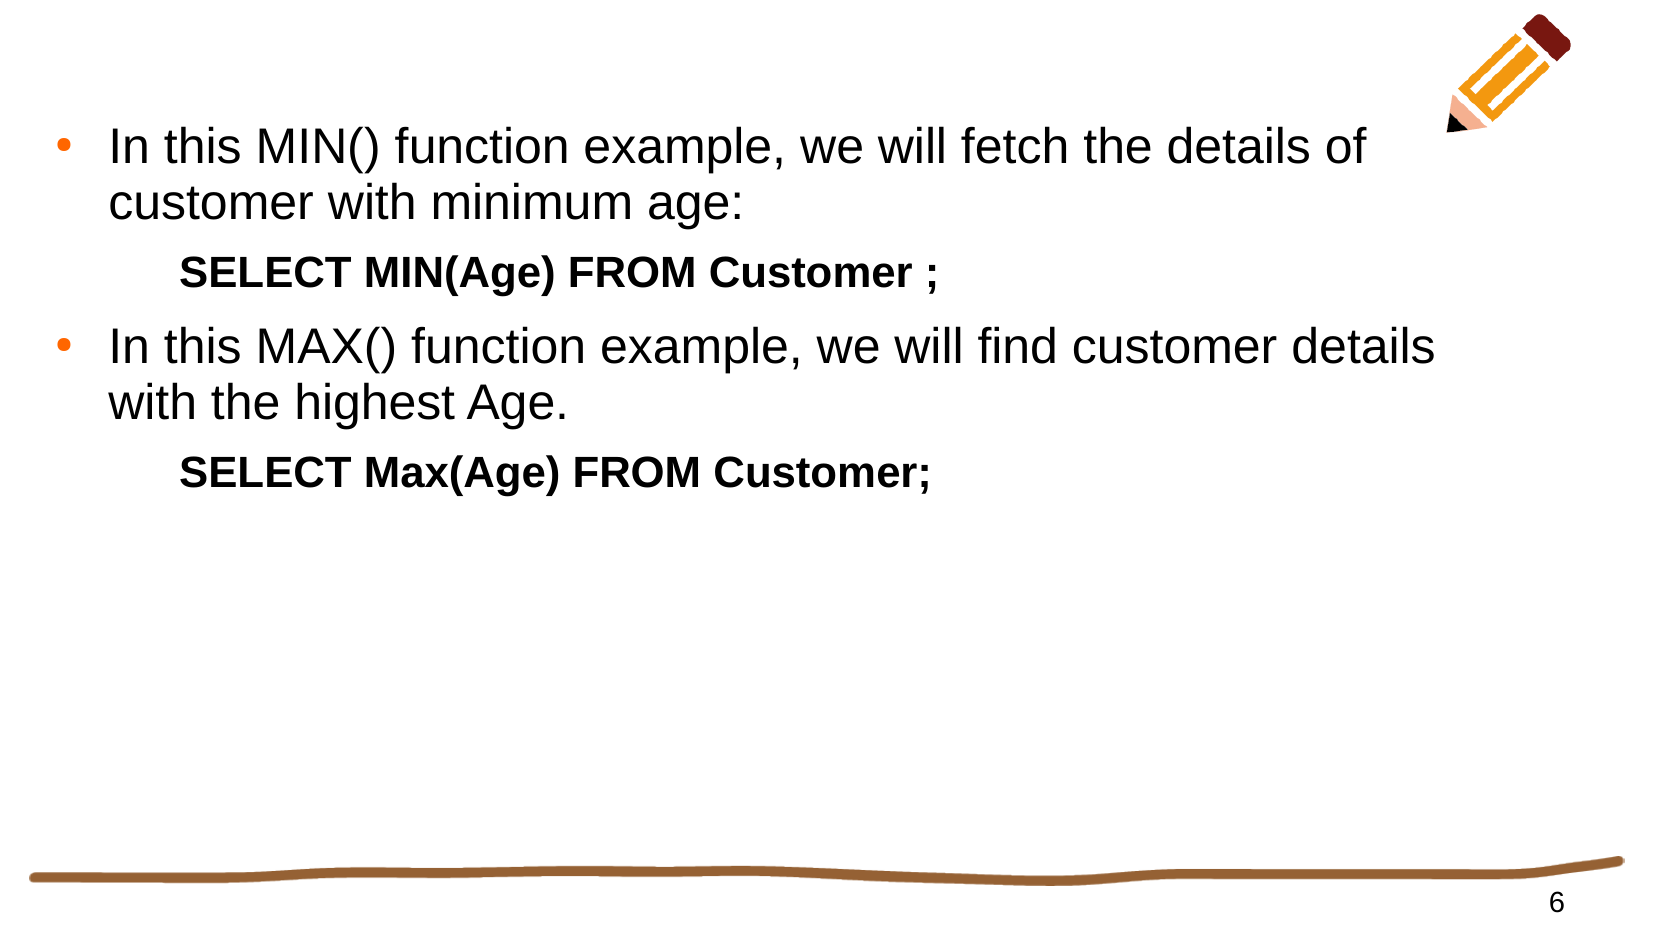

# In this MIN() function example, we will fetch the details of customer with minimum age:
SELECT MIN(Age) FROM Customer ;
In this MAX() function example, we will find customer details with the highest Age.
SELECT Max(Age) FROM Customer;
6